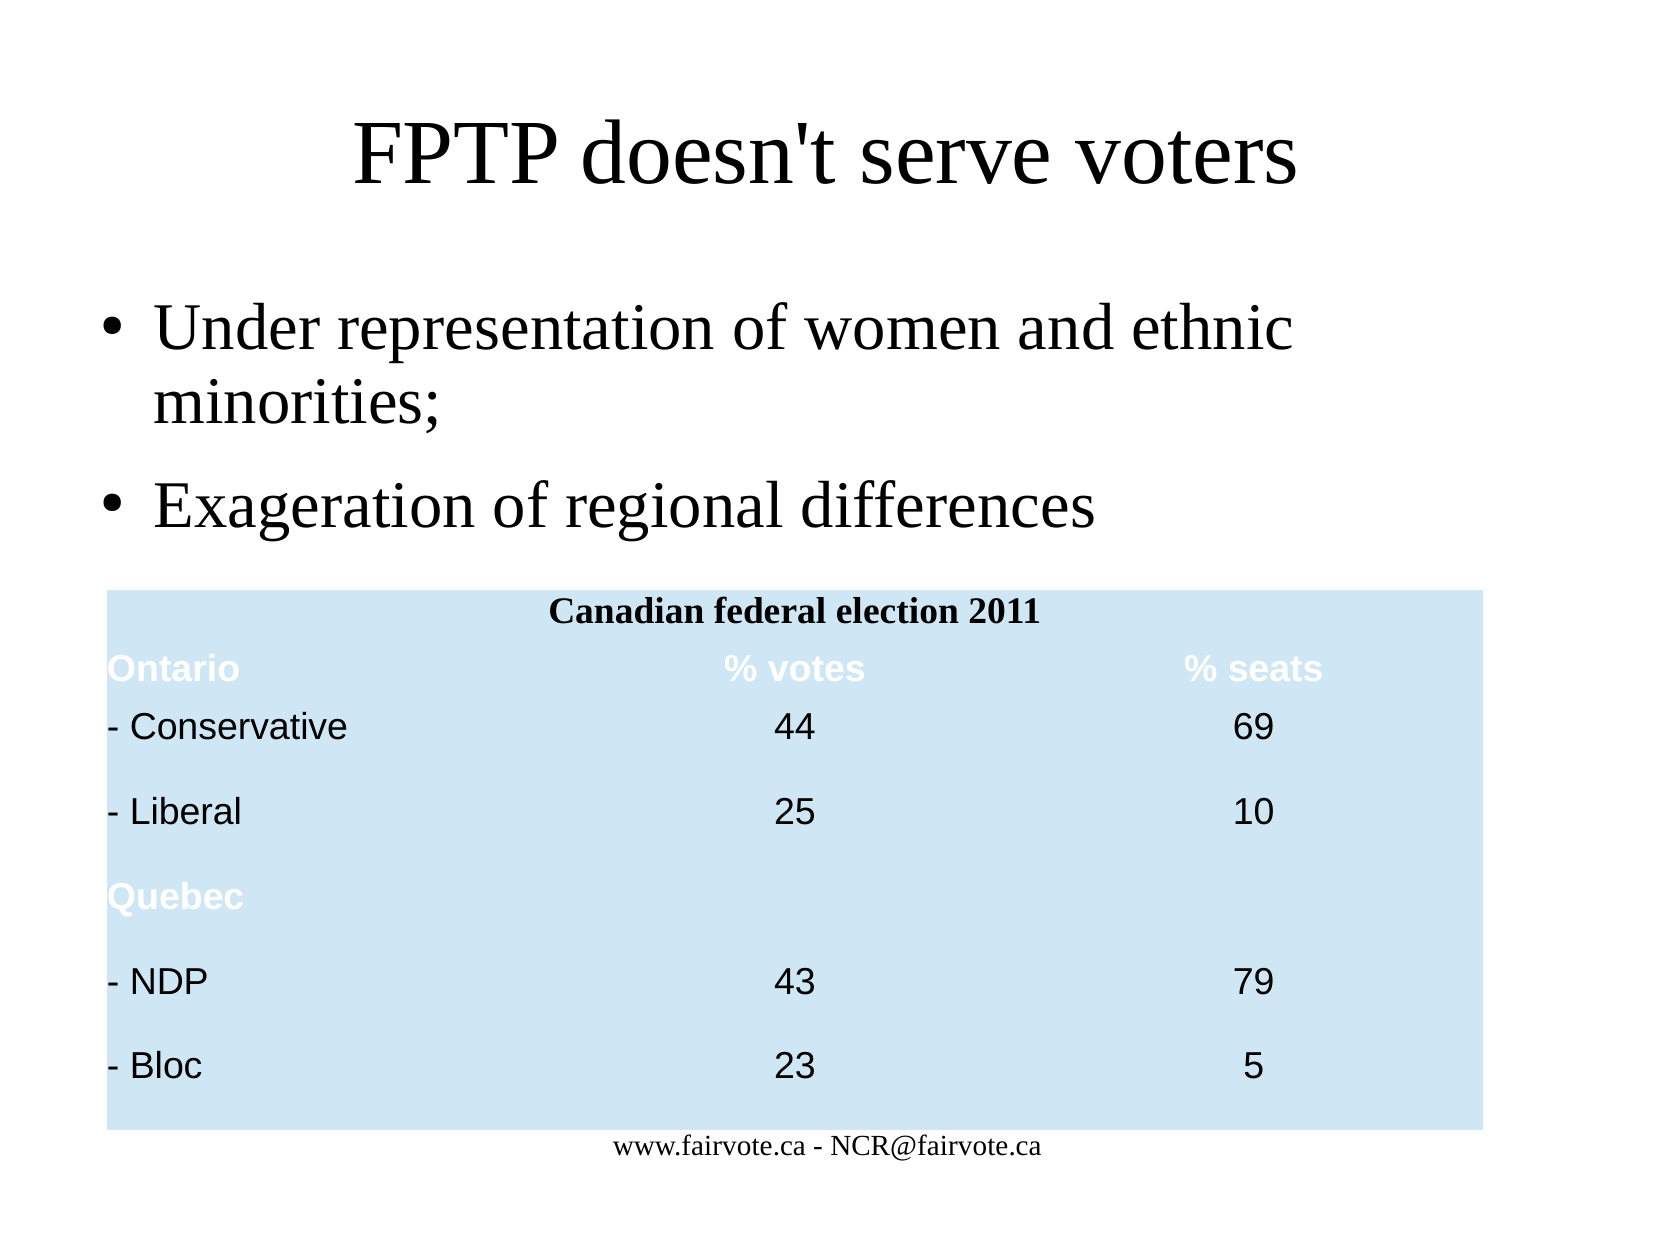

# FPTP doesn't serve voters
Under representation of women and ethnic minorities;
Exageration of regional differences
| Canadian federal election 2011 | | |
| --- | --- | --- |
| Ontario | % votes | % seats |
| - Conservative | 44 | 69 |
| - Liberal | 25 | 10 |
| Quebec | | |
| - NDP | 43 | 79 |
| - Bloc | 23 | 5 |
www.fairvote.ca - NCR@fairvote.ca